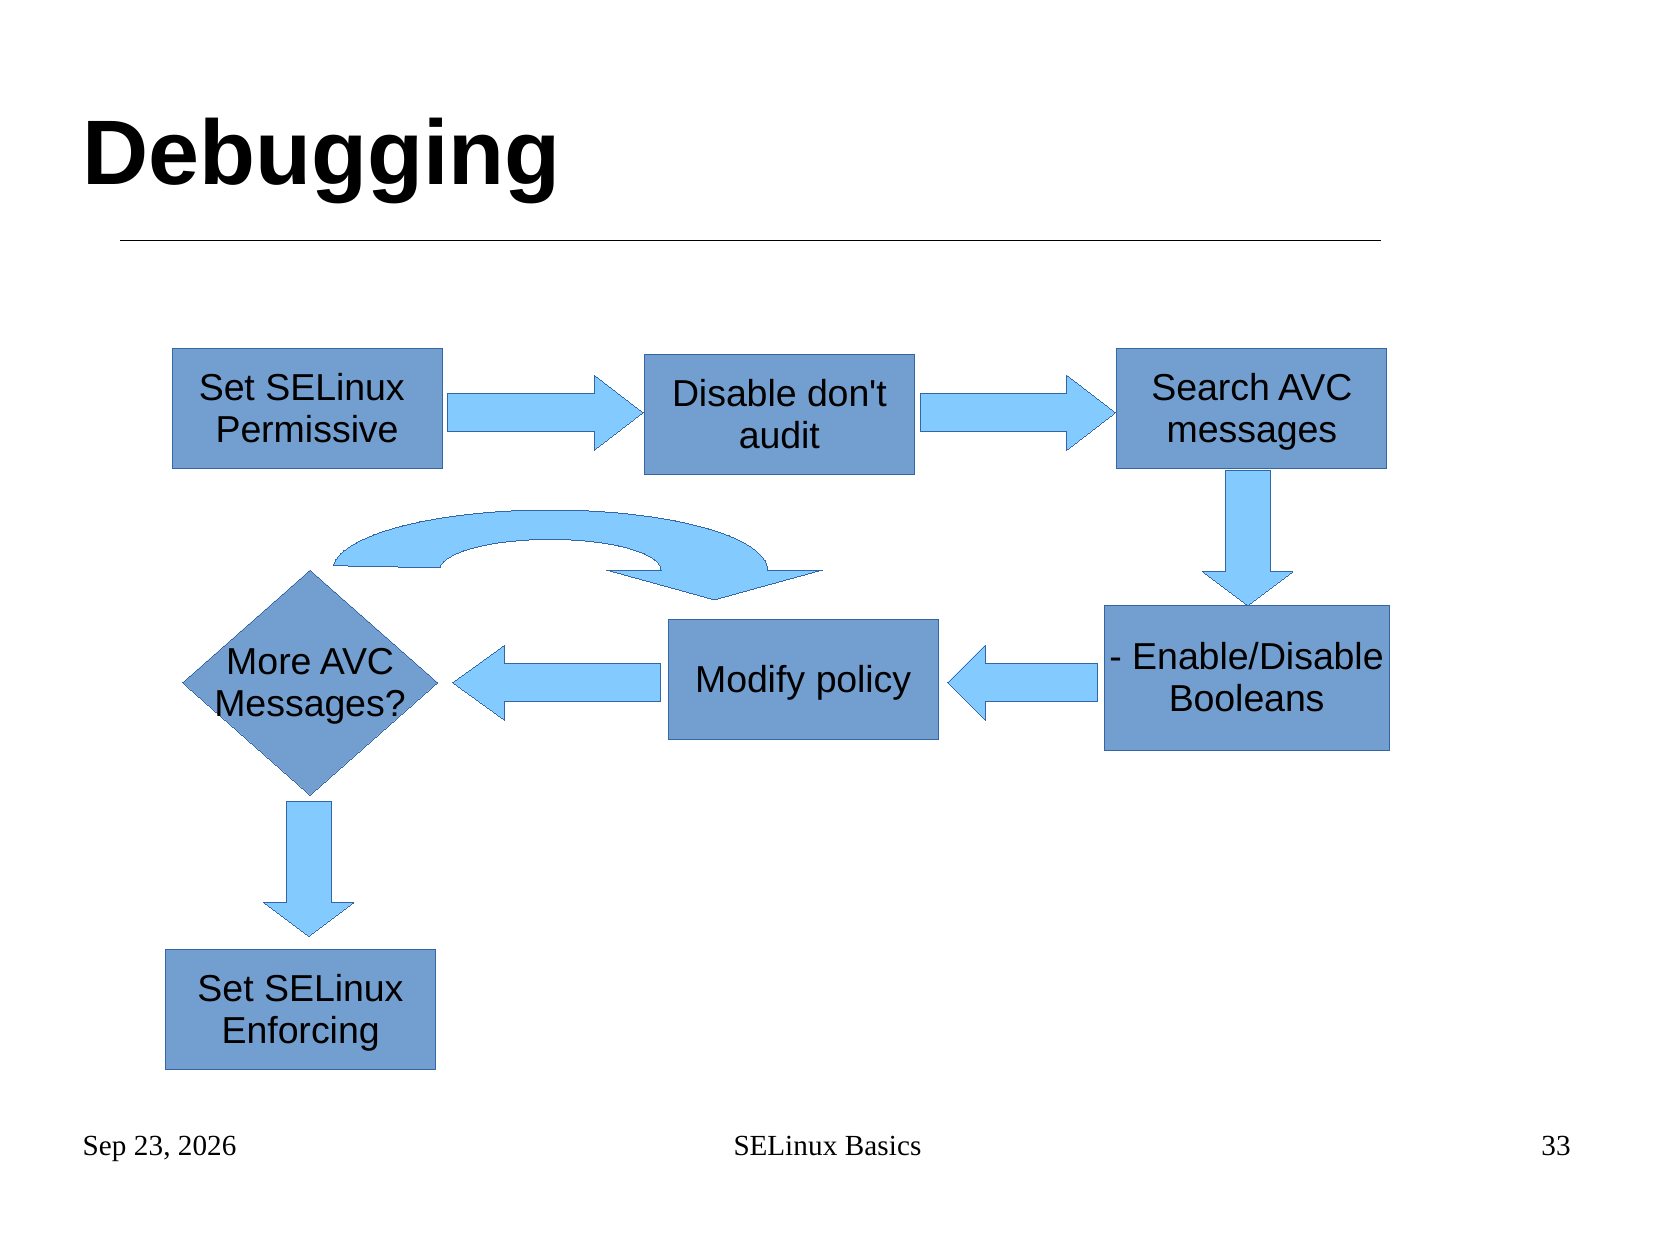

# Debugging
Set SELinux
Permissive
Search AVC
messages
Disable don't
audit
More AVC
Messages?
- Enable/Disable
Booleans
Modify policy
Set SELinux
Enforcing
SELinux Basics
33